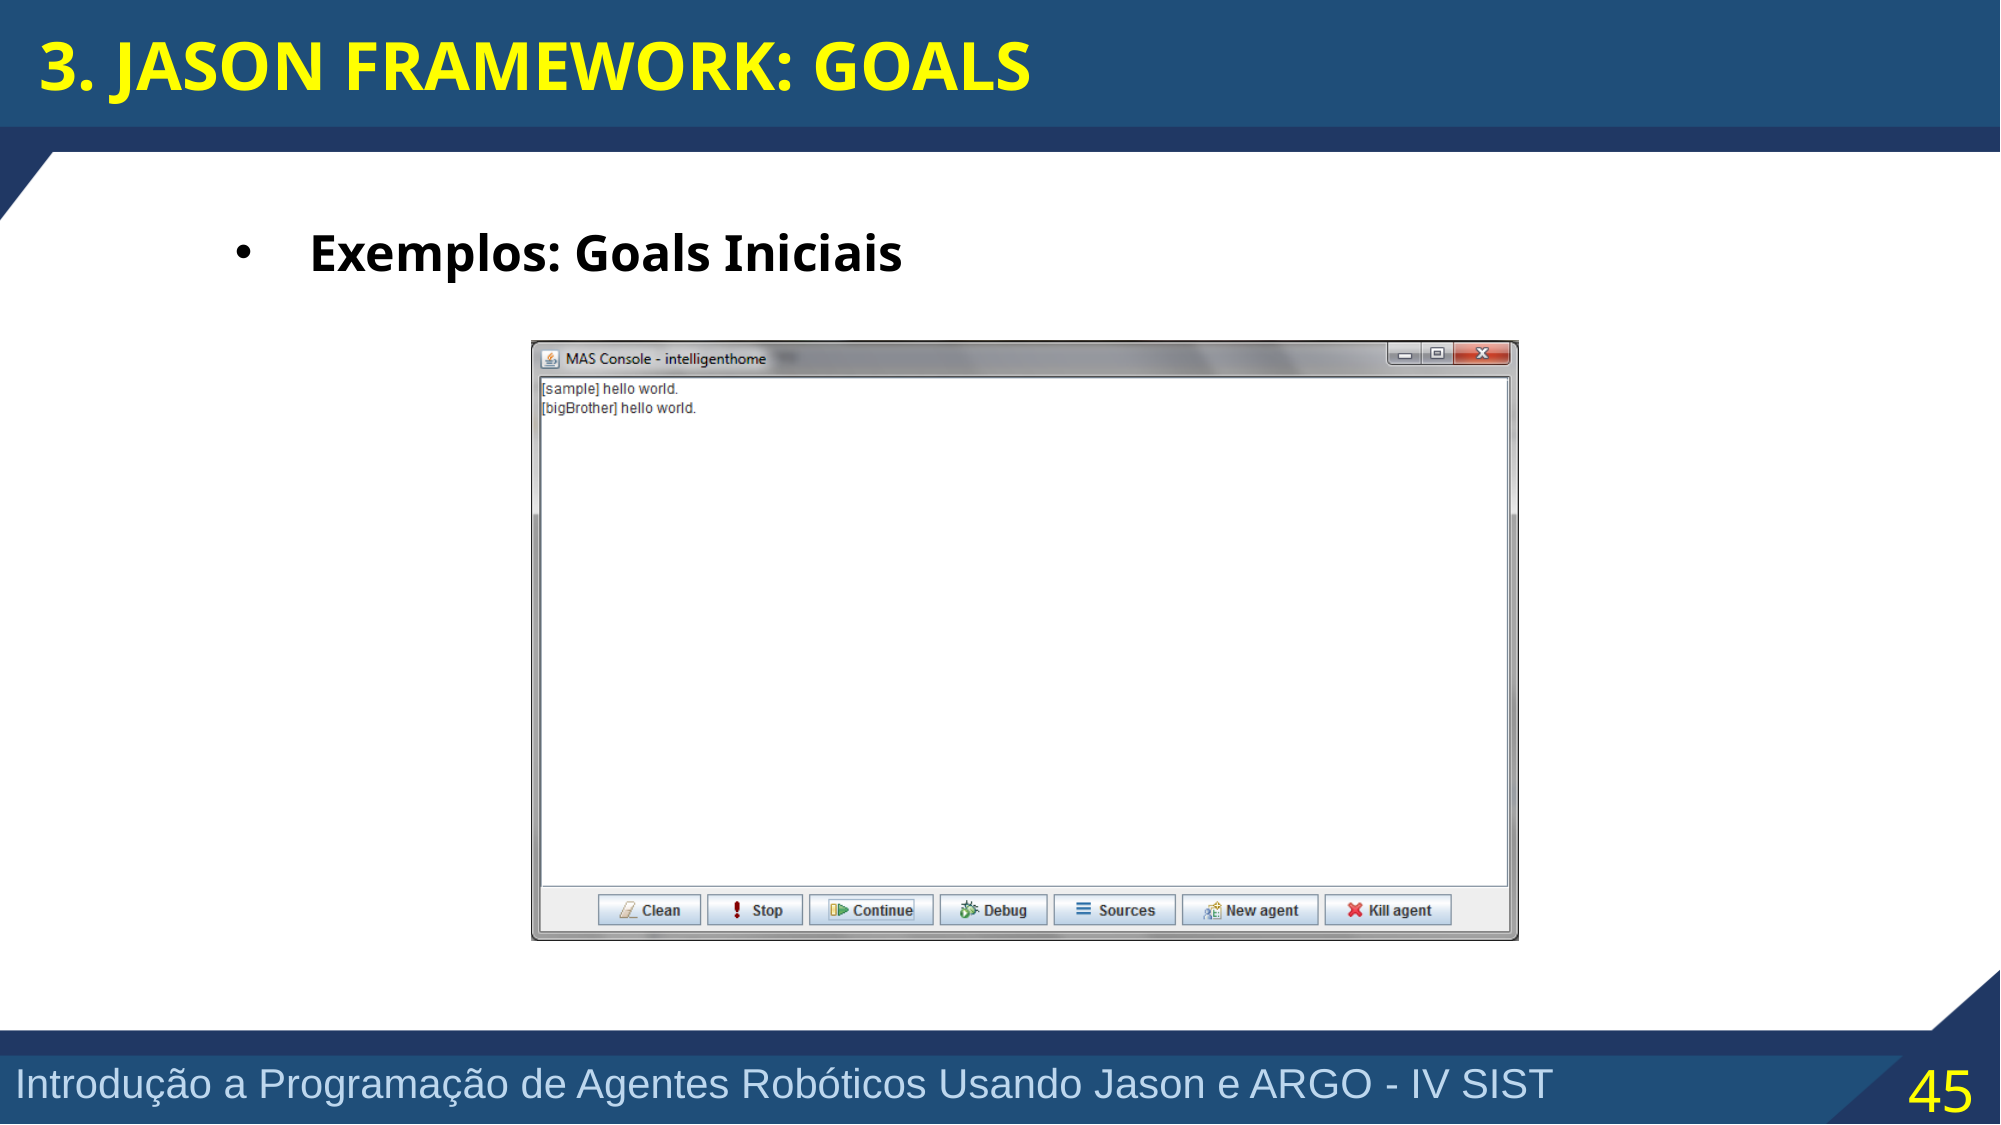

3. JASON FRAMEWORK: GOALS
Exemplos: Goals Iniciais